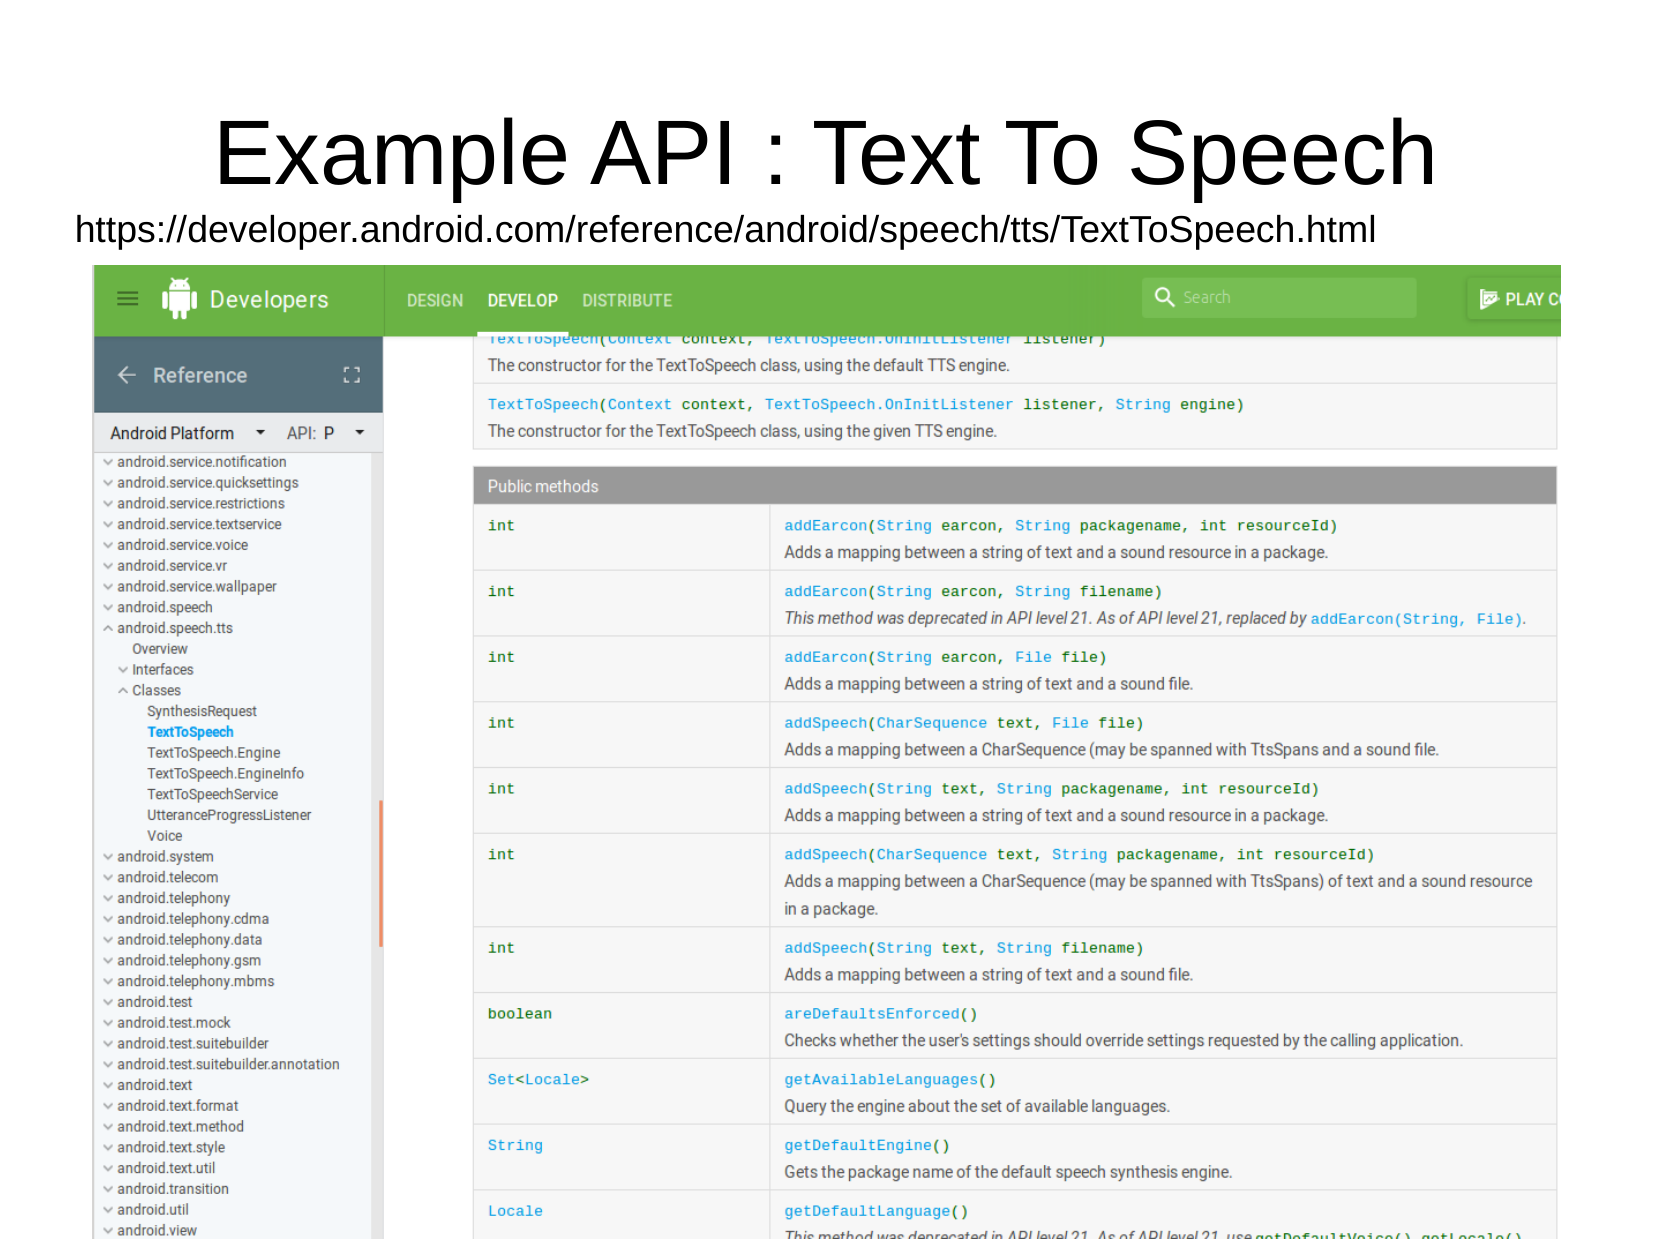

# Example API : Text To Speech
https://developer.android.com/reference/android/speech/tts/TextToSpeech.html